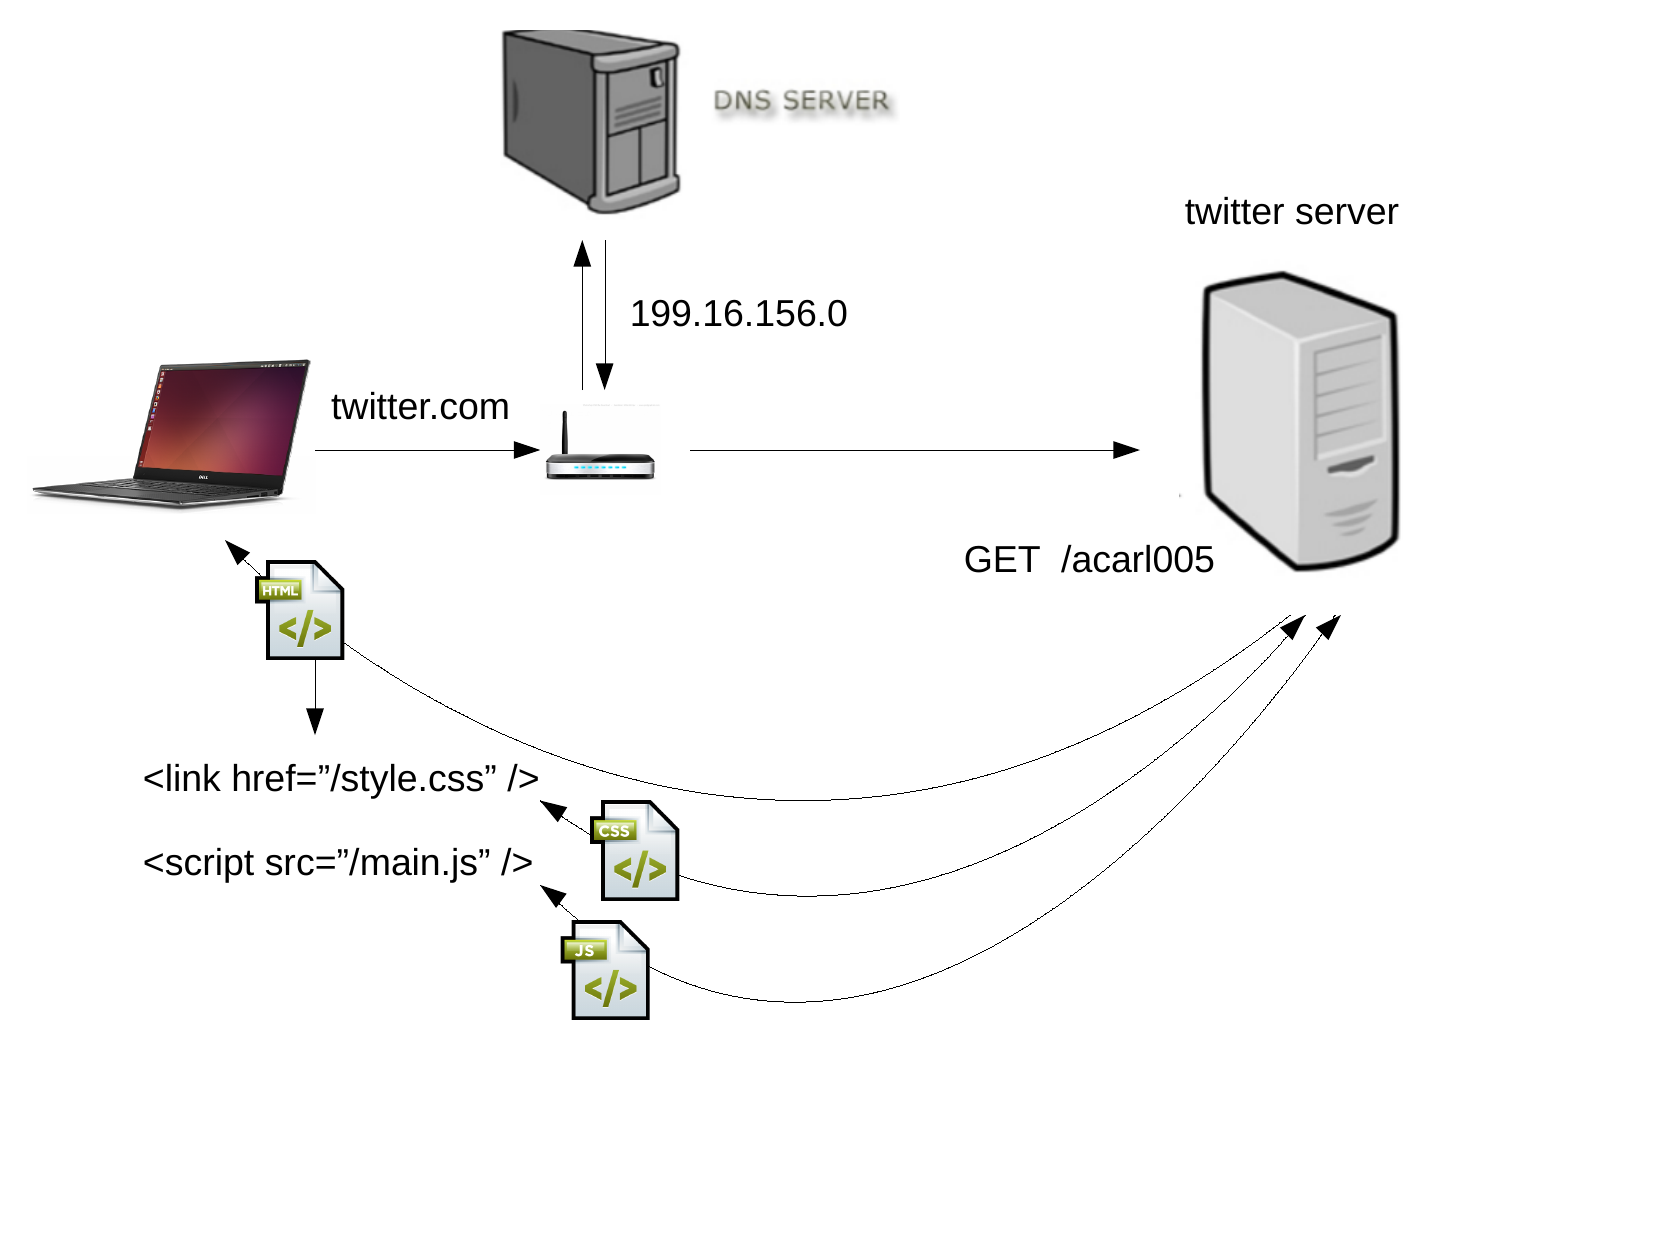

twitter server
199.16.156.0
twitter.com
GET /acarl005
<link href=”/style.css” />
<script src=”/main.js” />